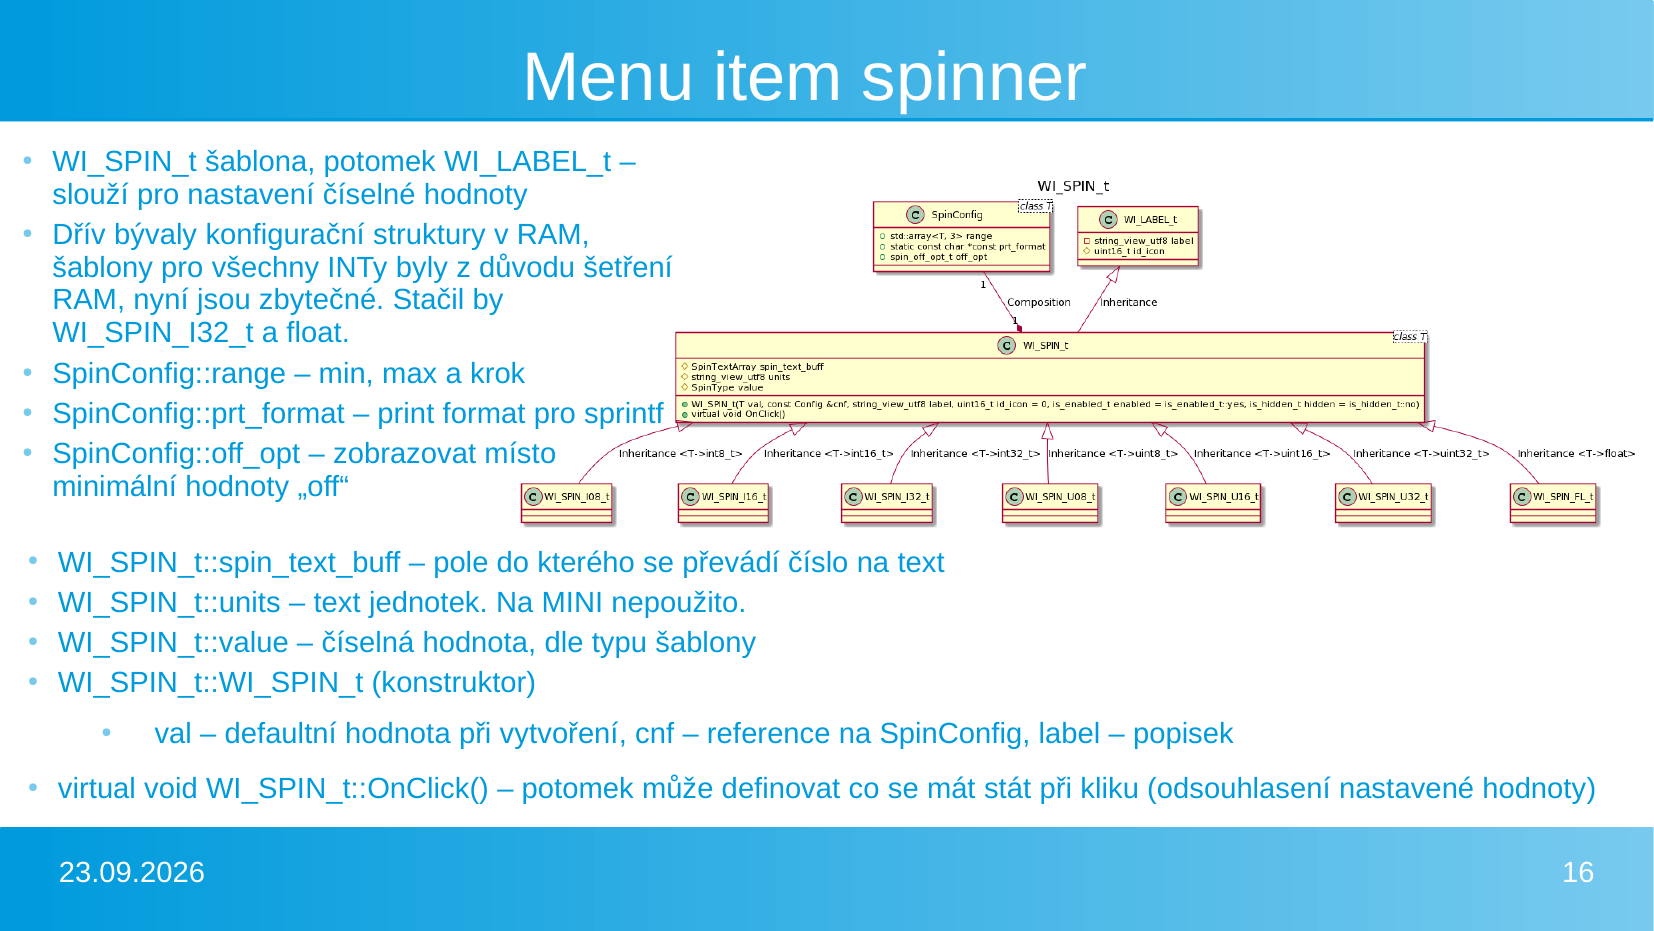

# Menu item spinner
WI_SPIN_t šablona, potomek WI_LABEL_t – slouží pro nastavení číselné hodnoty
Dřív bývaly konfigurační struktury v RAM, šablony pro všechny INTy byly z důvodu šetření RAM, nyní jsou zbytečné. Stačil by WI_SPIN_I32_t a float.
SpinConfig::range – min, max a krok
SpinConfig::prt_format – print format pro sprintf
SpinConfig::off_opt – zobrazovat místo
minimální hodnoty „off“
WI_SPIN_t::spin_text_buff – pole do kterého se převádí číslo na text
WI_SPIN_t::units – text jednotek. Na MINI nepoužito.
WI_SPIN_t::value – číselná hodnota, dle typu šablony
WI_SPIN_t::WI_SPIN_t (konstruktor)
val – defaultní hodnota při vytvoření, cnf – reference na SpinConfig, label – popisek
virtual void WI_SPIN_t::OnClick() – potomek může definovat co se mát stát při kliku (odsouhlasení nastavené hodnoty)
16